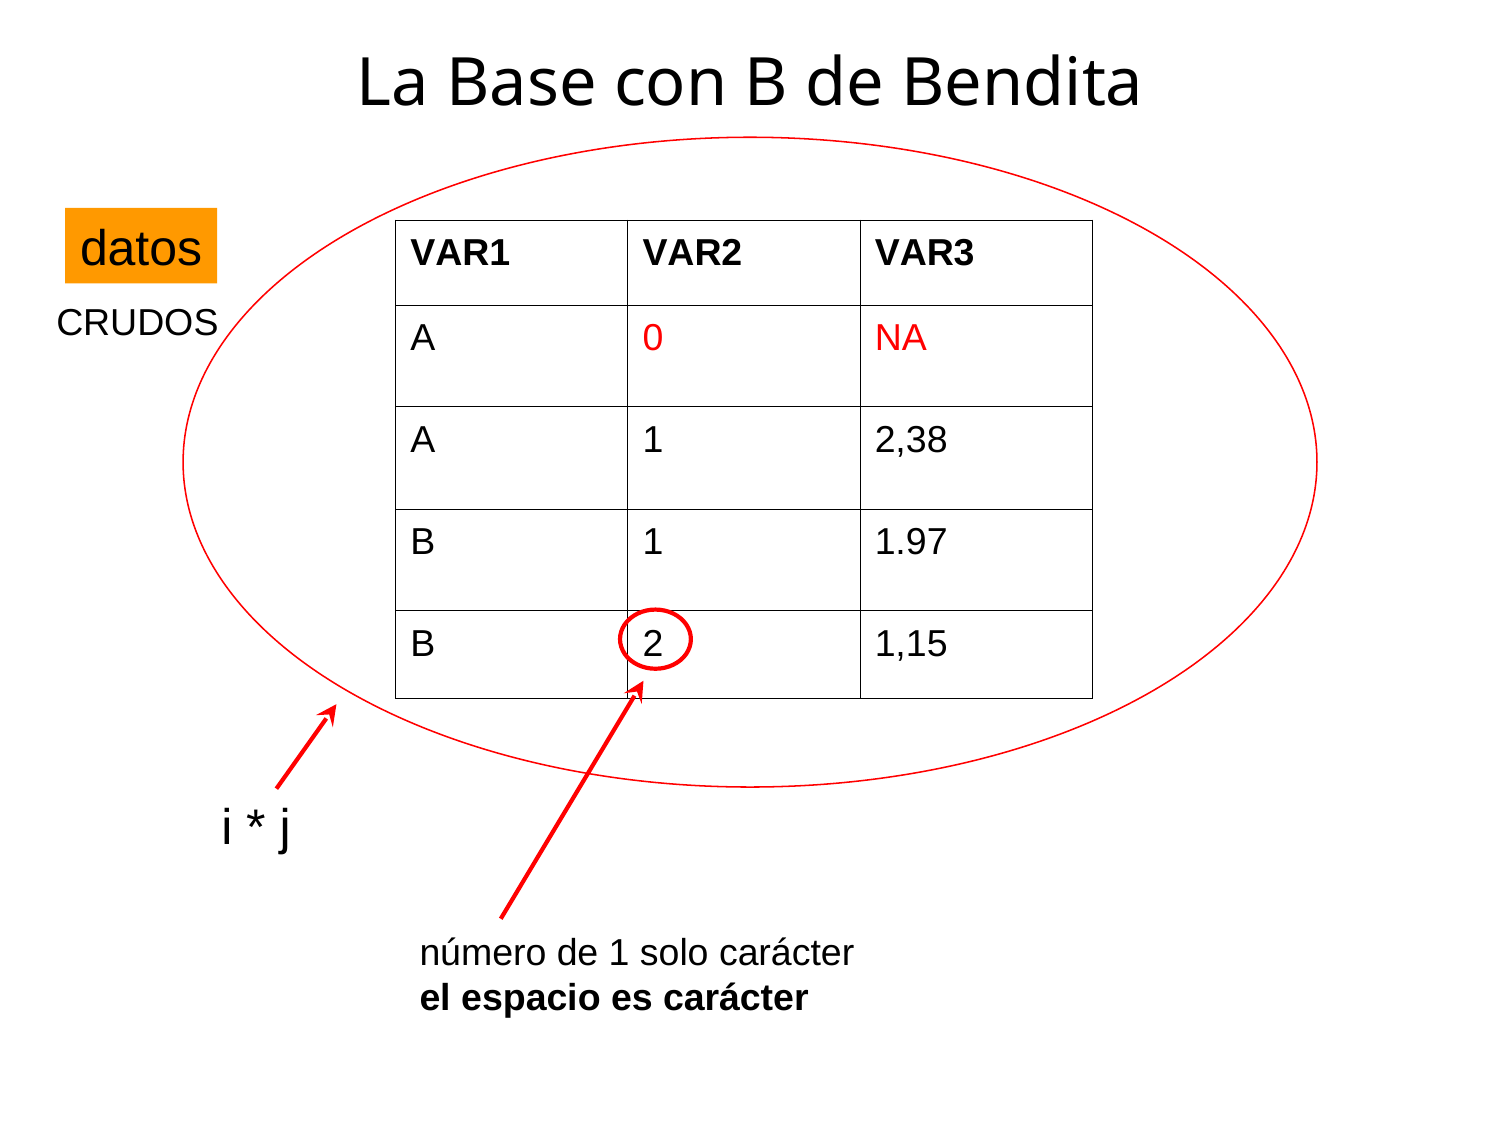

La Base con B de Bendita
datos
| VAR1 | VAR2 | VAR3 |
| --- | --- | --- |
| A | 0 | NA |
| A | 1 | 2,38 |
| B | 1 | 1.97 |
| B | 2 | 1,15 |
CRUDOS
i * j
número de 1 solo carácter
el espacio es carácter